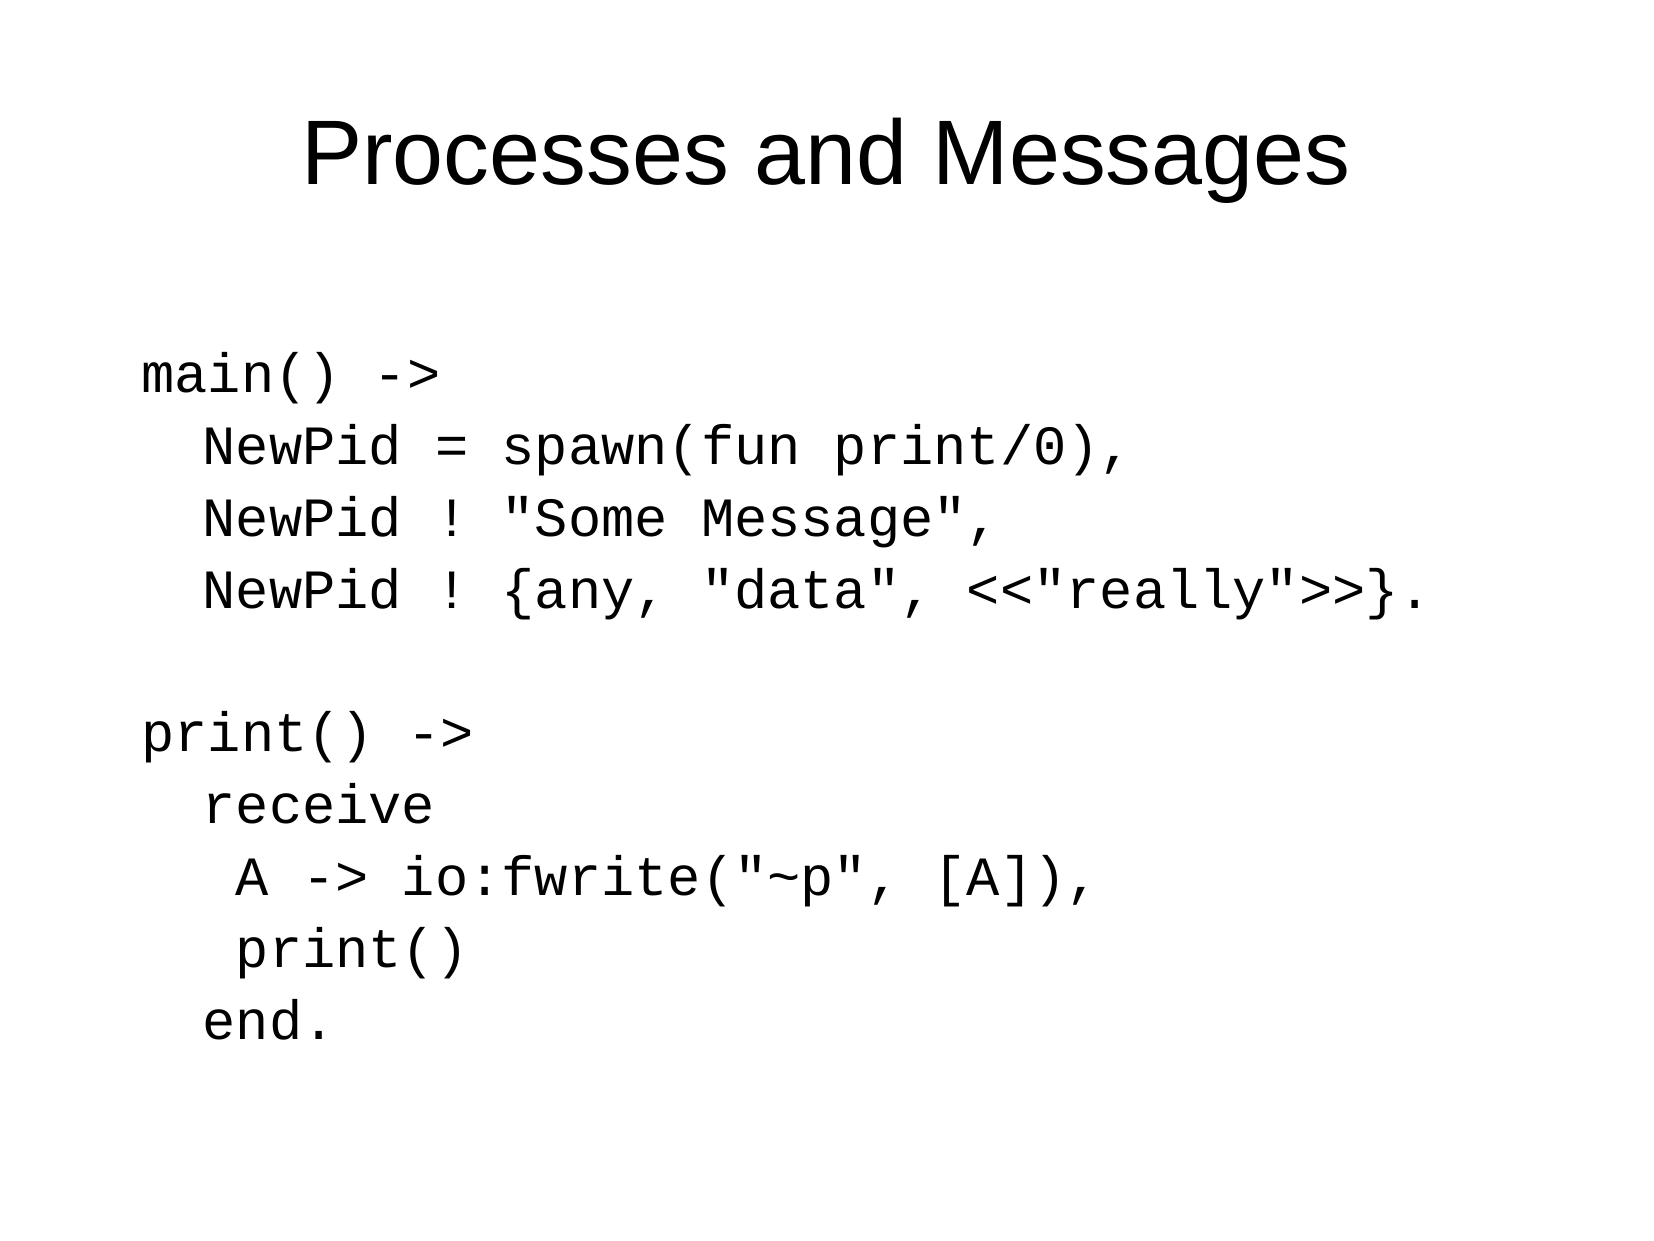

# Processes and Messages
main() ->
	NewPid = spawn(fun print/0),
	NewPid ! "Some Message",
	NewPid ! {any, "data", <<"really">>}.
print() ->
	receive
										 A -> io:fwrite("~p", [A]),
		 print()
	end.